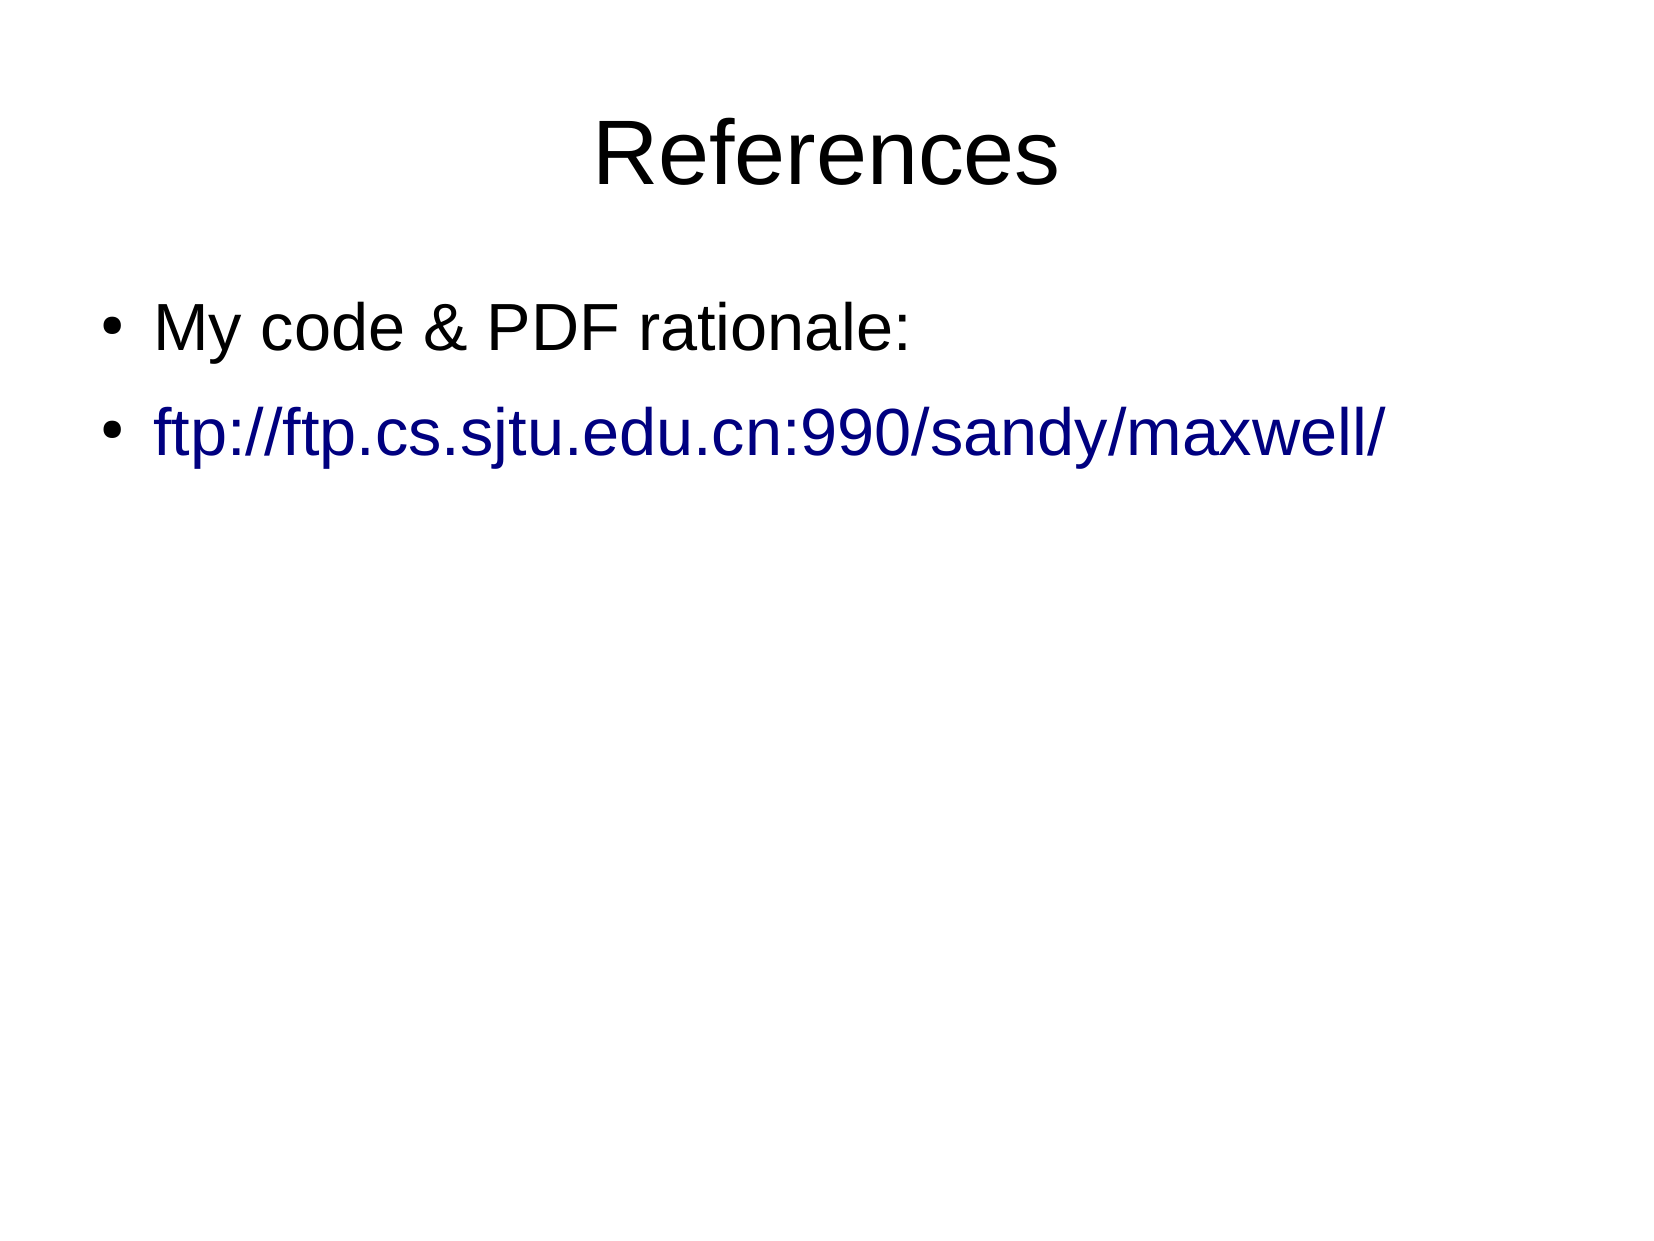

# References
My code & PDF rationale:
ftp://ftp.cs.sjtu.edu.cn:990/sandy/maxwell/